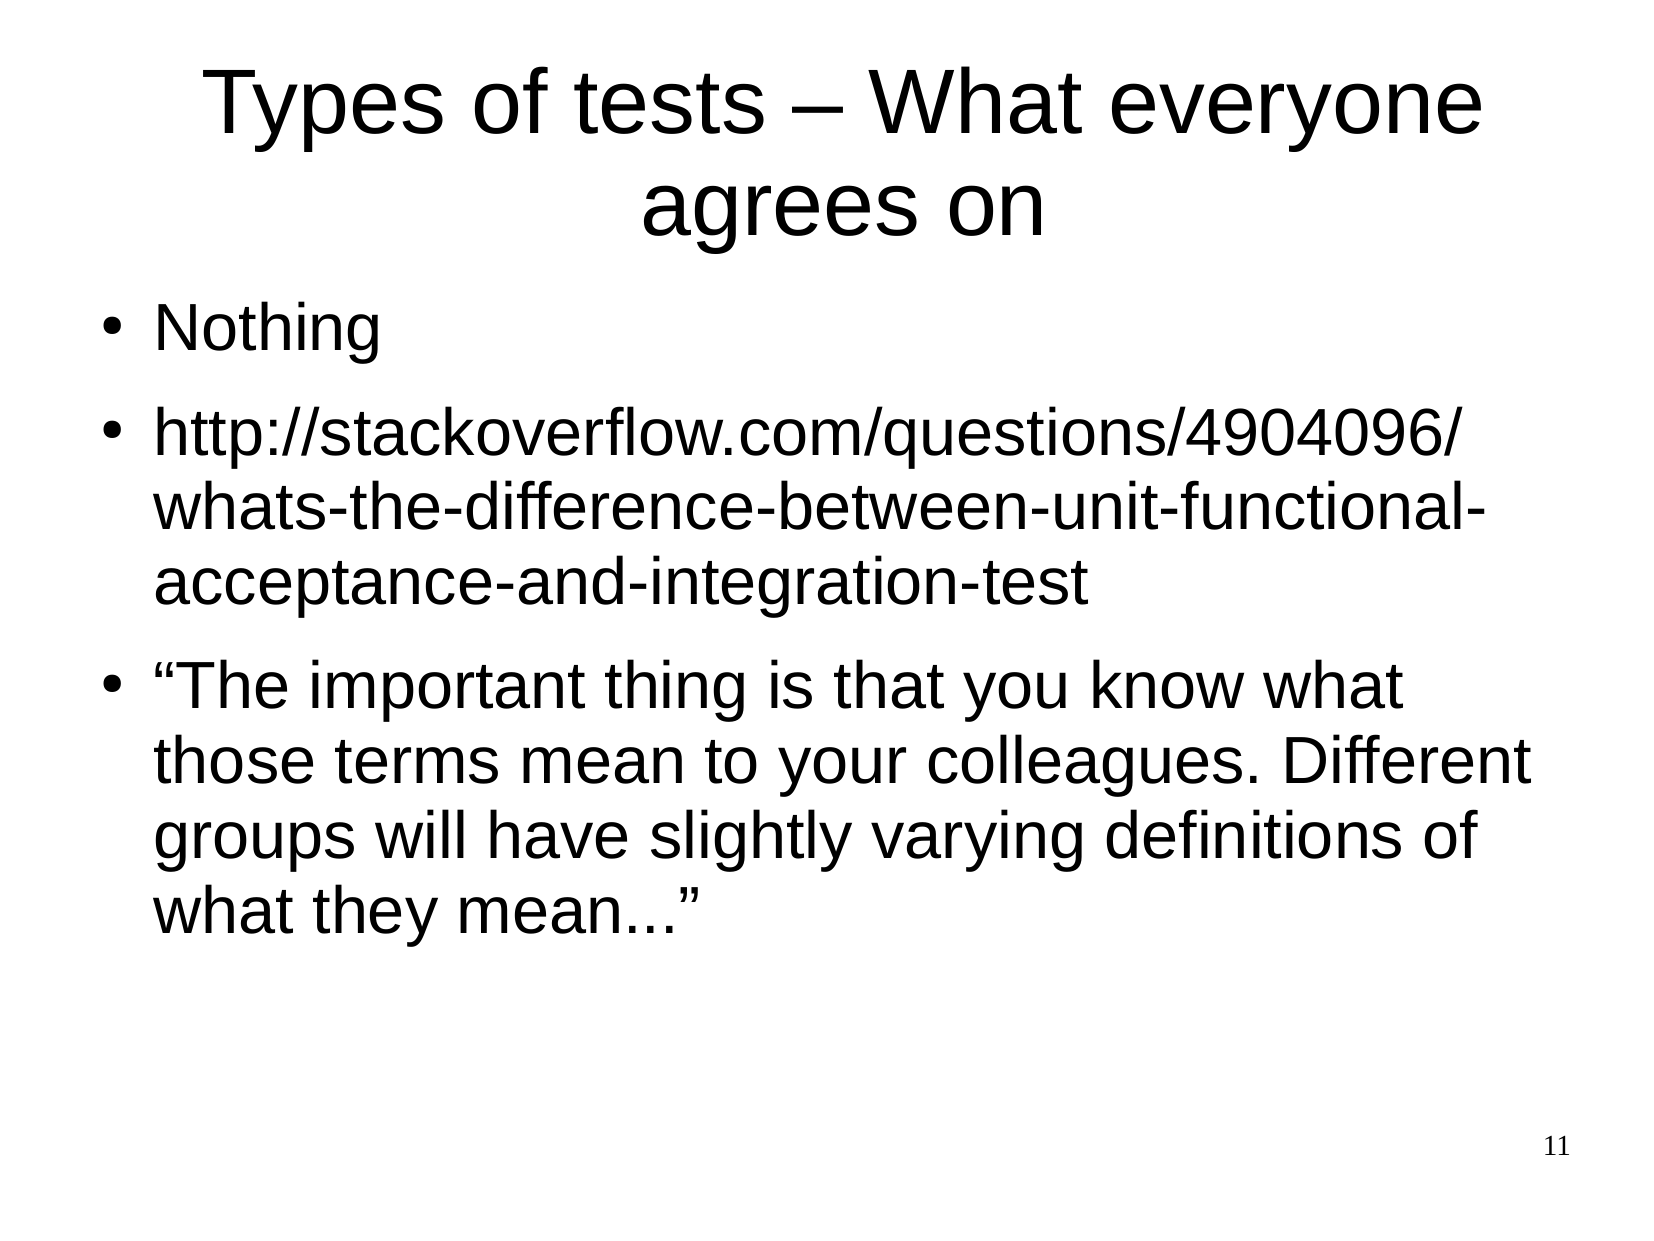

# Types of tests – What everyone agrees on
Nothing
http://stackoverflow.com/questions/4904096/whats-the-difference-between-unit-functional-acceptance-and-integration-test
“The important thing is that you know what those terms mean to your colleagues. Different groups will have slightly varying definitions of what they mean...”
11